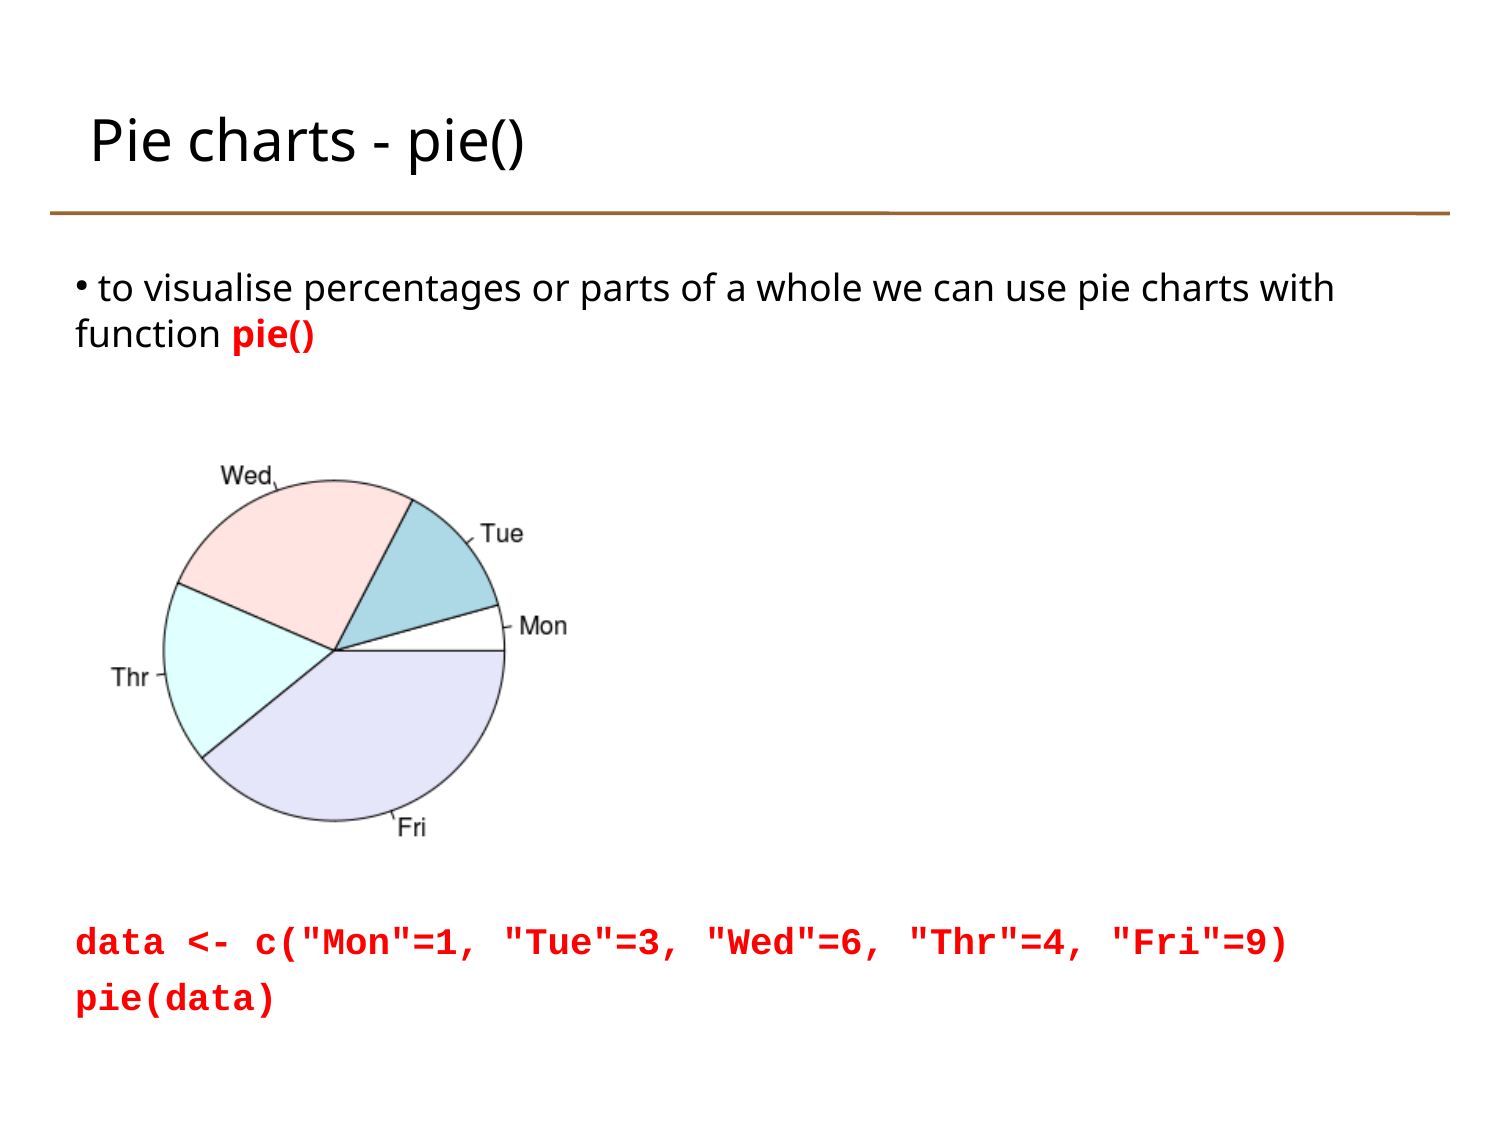

# Pie charts - pie()
 to visualise percentages or parts of a whole we can use pie charts with function pie()
data <- c("Mon"=1, "Tue"=3, "Wed"=6, "Thr"=4, "Fri"=9)
pie(data)